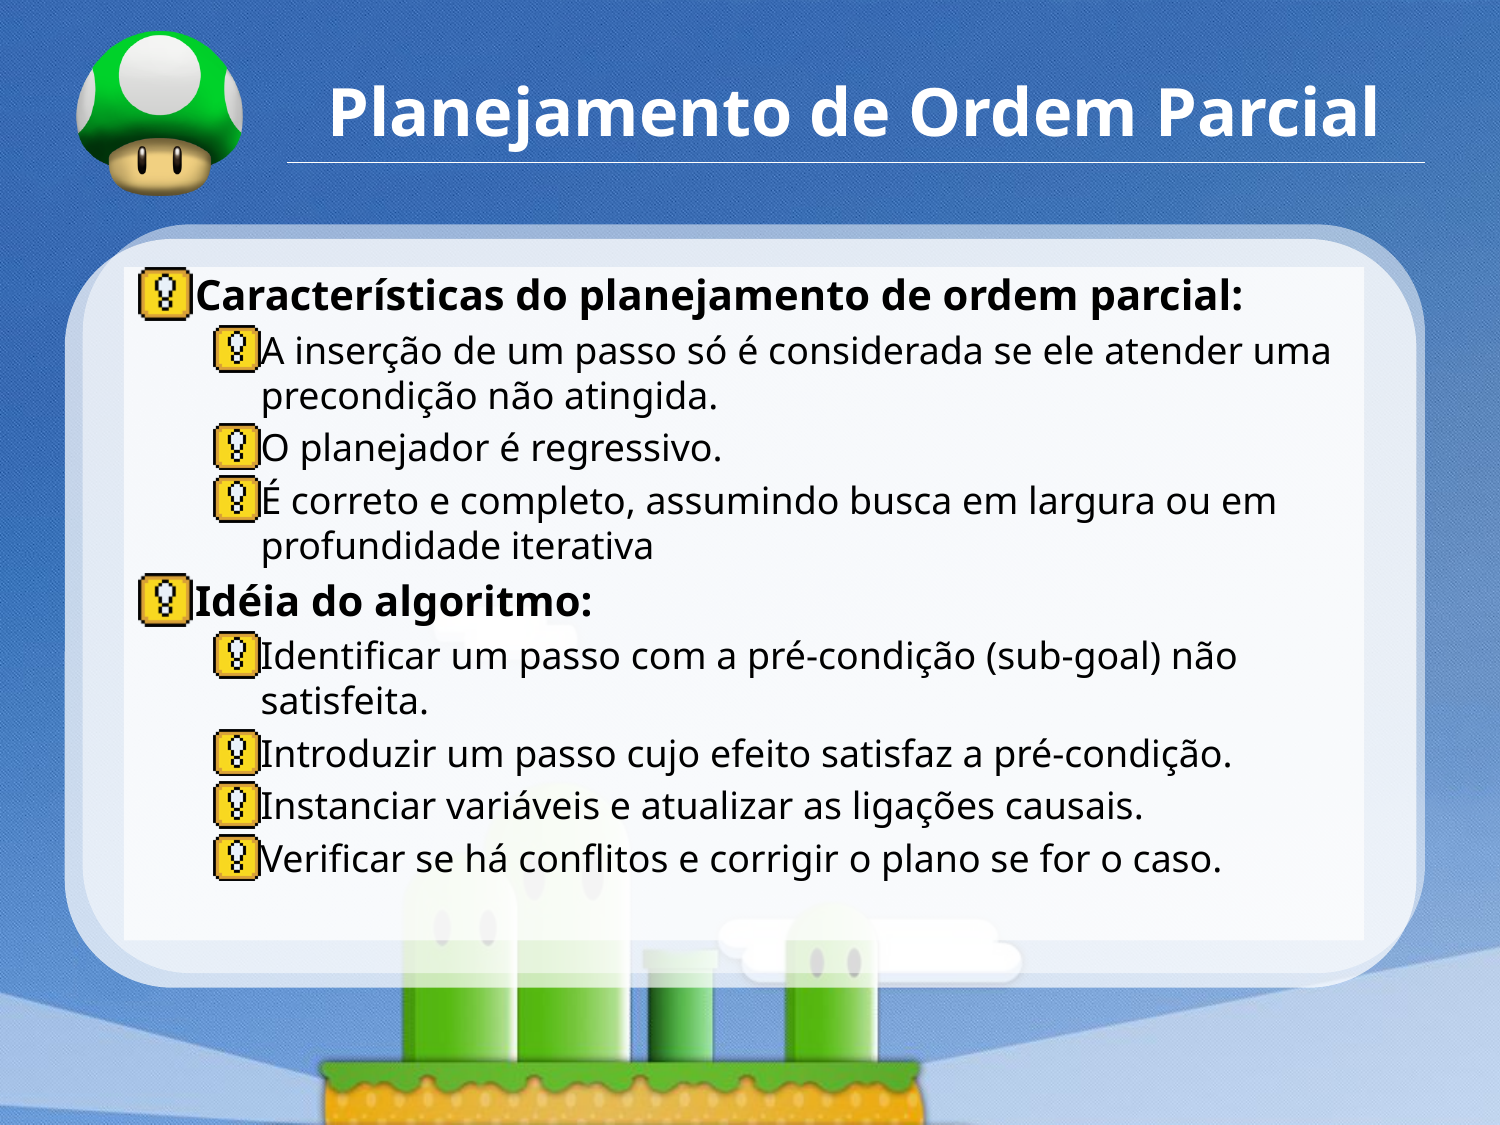

# Planejamento de Ordem Parcial
Características do planejamento de ordem parcial:
A inserção de um passo só é considerada se ele atender uma precondição não atingida.
O planejador é regressivo.
É correto e completo, assumindo busca em largura ou em profundidade iterativa
Idéia do algoritmo:
Identificar um passo com a pré-condição (sub-goal) não satisfeita.
Introduzir um passo cujo efeito satisfaz a pré-condição.
Instanciar variáveis e atualizar as ligações causais.
Verificar se há conflitos e corrigir o plano se for o caso.